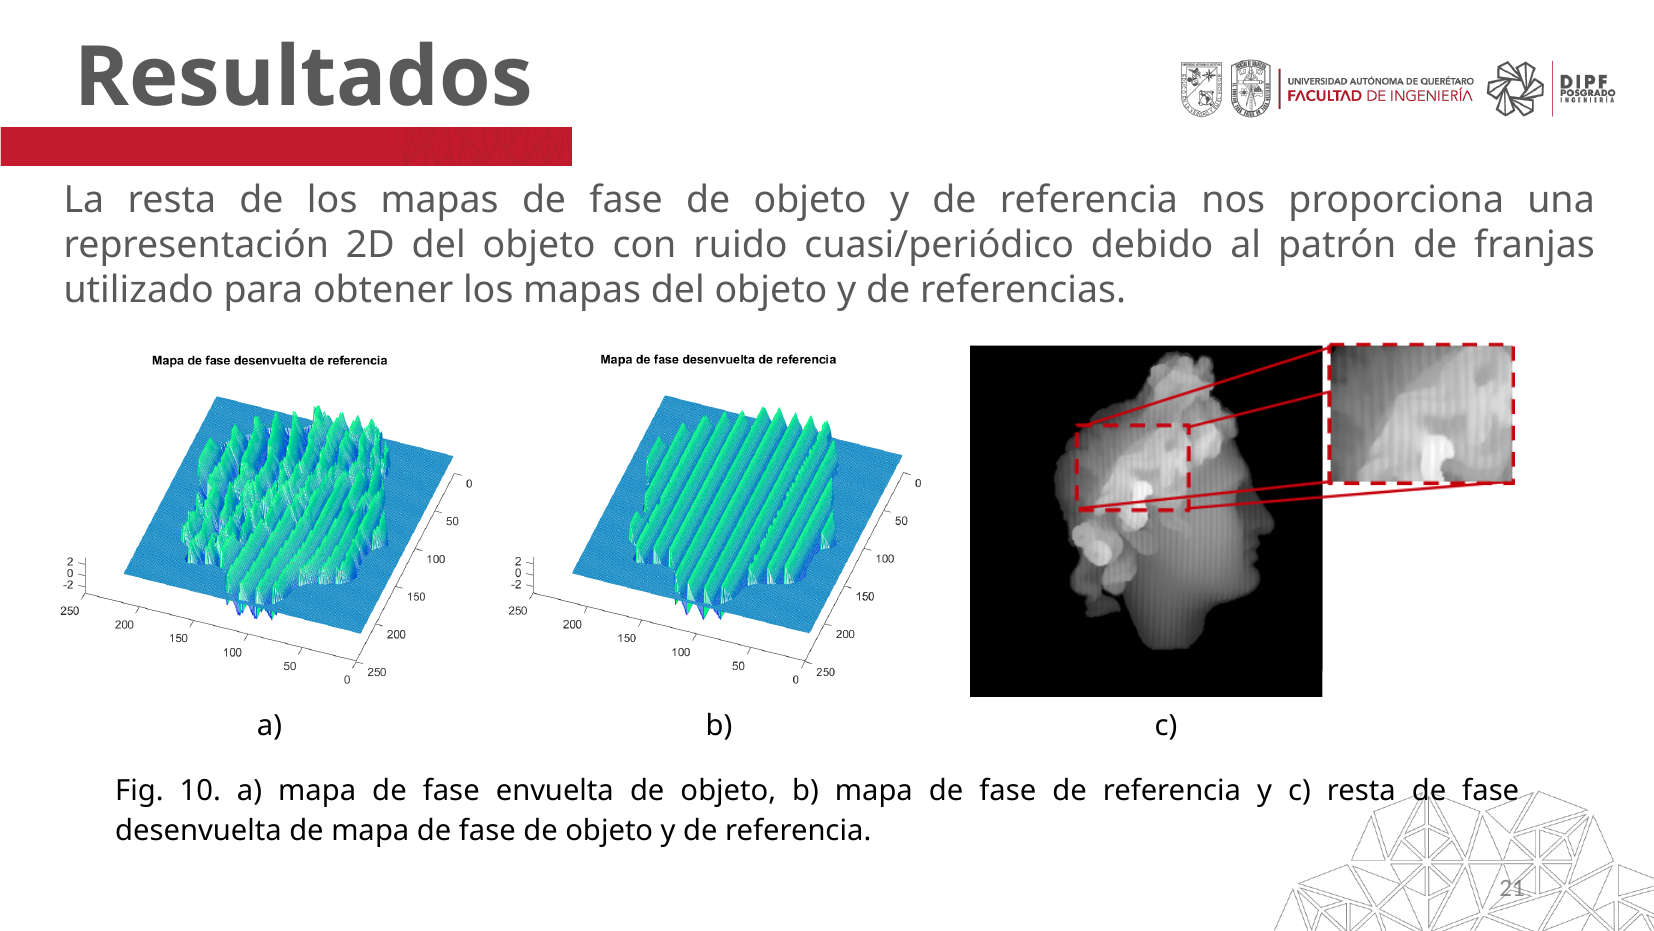

Resultados
La resta de los mapas de fase de objeto y de referencia nos proporciona una representación 2D del objeto con ruido cuasi/periódico debido al patrón de franjas utilizado para obtener los mapas del objeto y de referencias.
a)
b)
c)
Fig. 10. a) mapa de fase envuelta de objeto, b) mapa de fase de referencia y c) resta de fase desenvuelta de mapa de fase de objeto y de referencia.
21